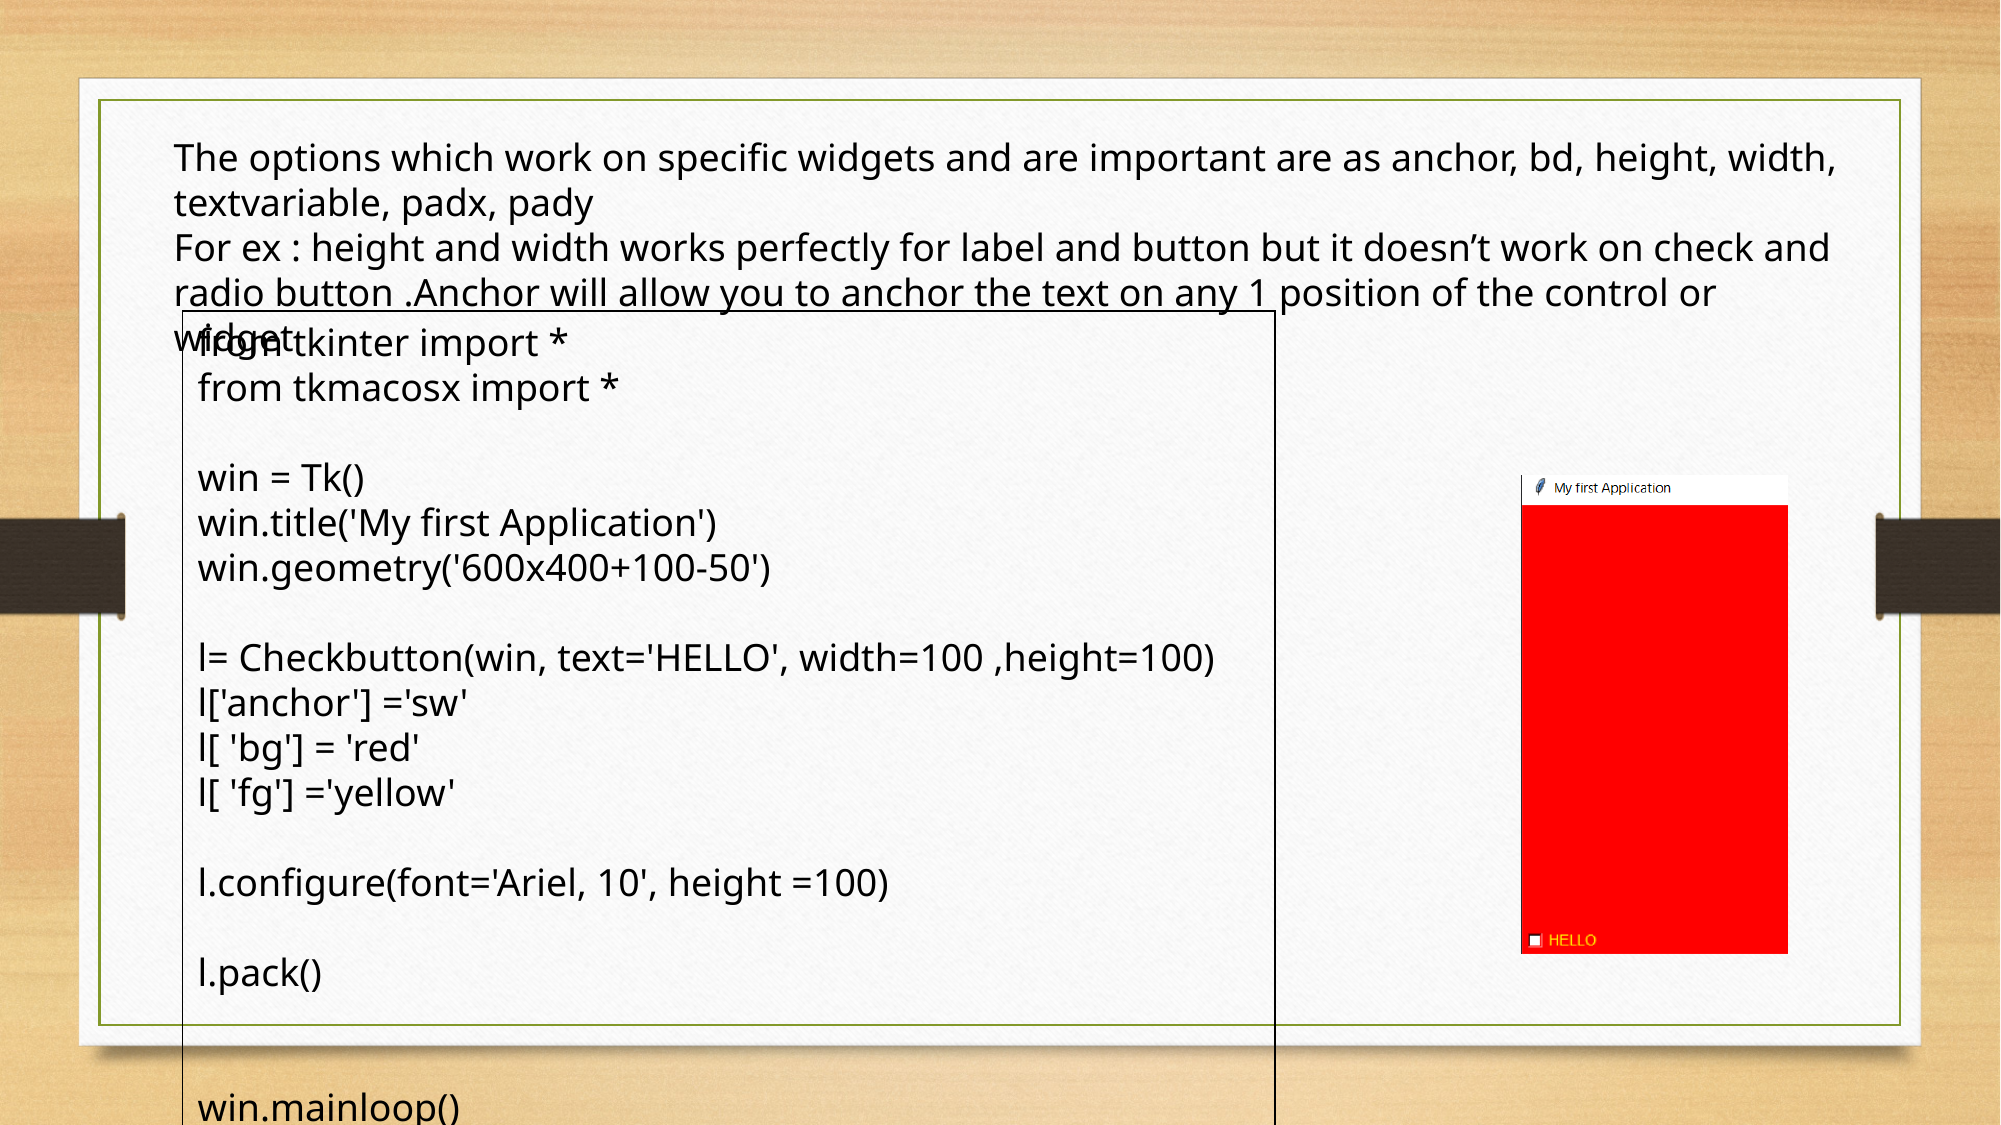

The options which work on specific widgets and are important are as anchor, bd, height, width, textvariable, padx, pady
For ex : height and width works perfectly for label and button but it doesn’t work on check and radio button .Anchor will allow you to anchor the text on any 1 position of the control or widget
from tkinter import *
from tkmacosx import *
win = Tk()
win.title('My first Application')
win.geometry('600x400+100-50')
l= Checkbutton(win, text='HELLO', width=100 ,height=100)
l['anchor'] ='sw'
l[ 'bg'] = 'red'
l[ 'fg'] ='yellow'
l.configure(font='Ariel, 10', height =100)
l.pack()
win.mainloop()